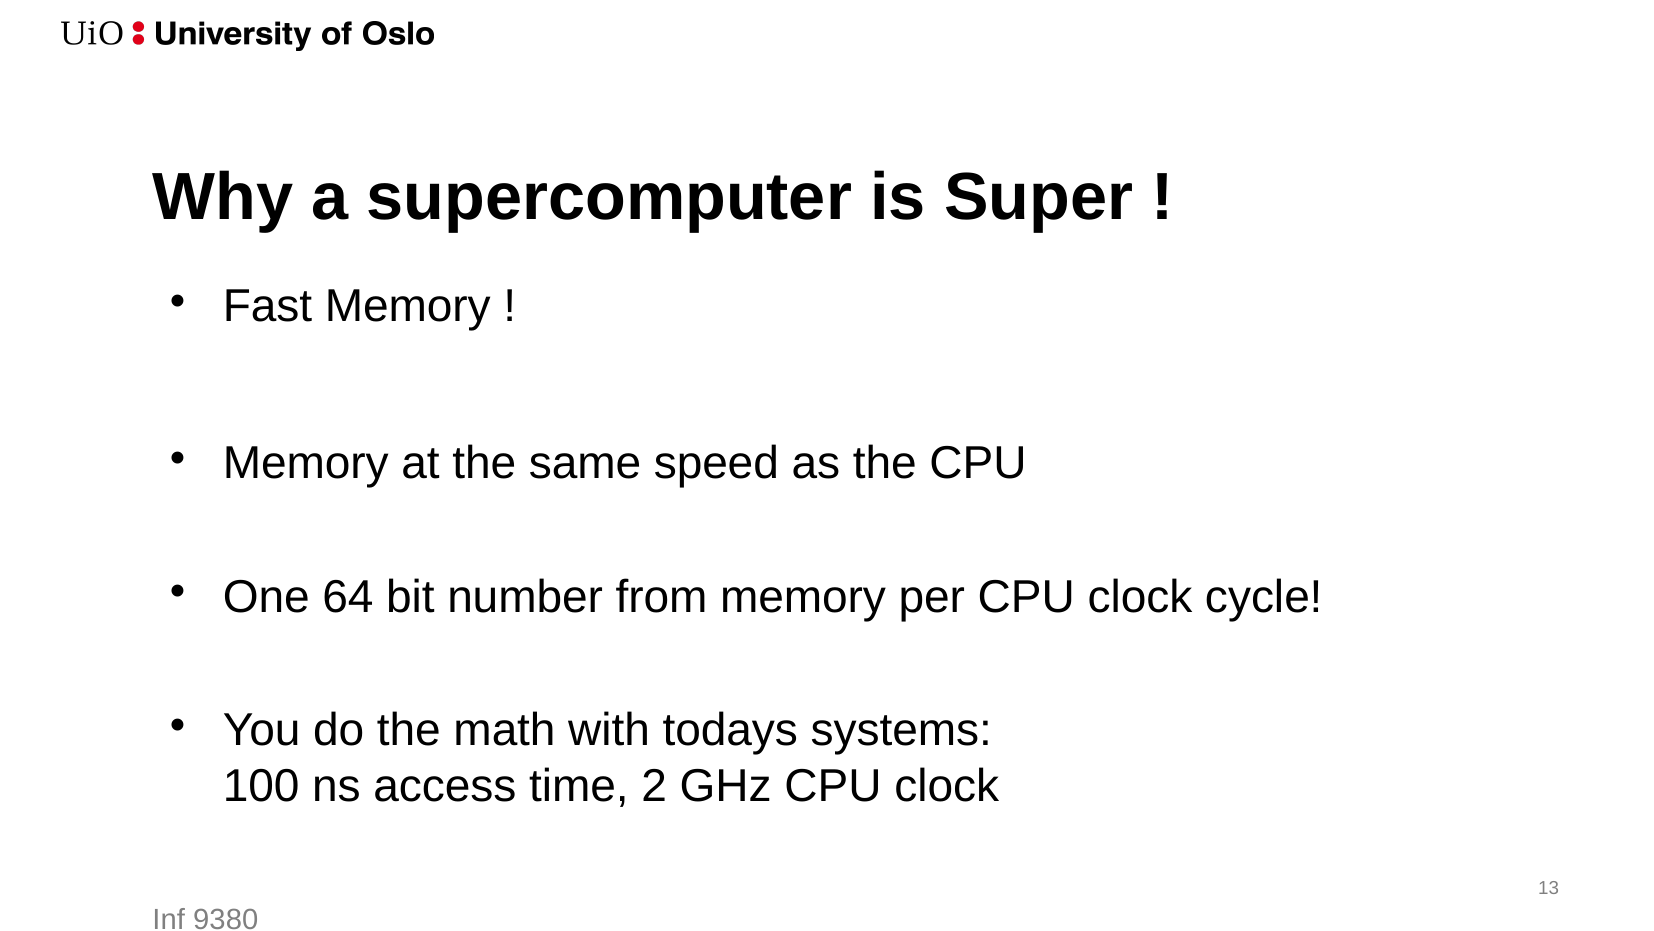

Why a supercomputer is Super !
Fast Memory !
Memory at the same speed as the CPU
One 64 bit number from memory per CPU clock cycle!
You do the math with todays systems:
100 ns access time, 2 GHz CPU clock
Inf 9380